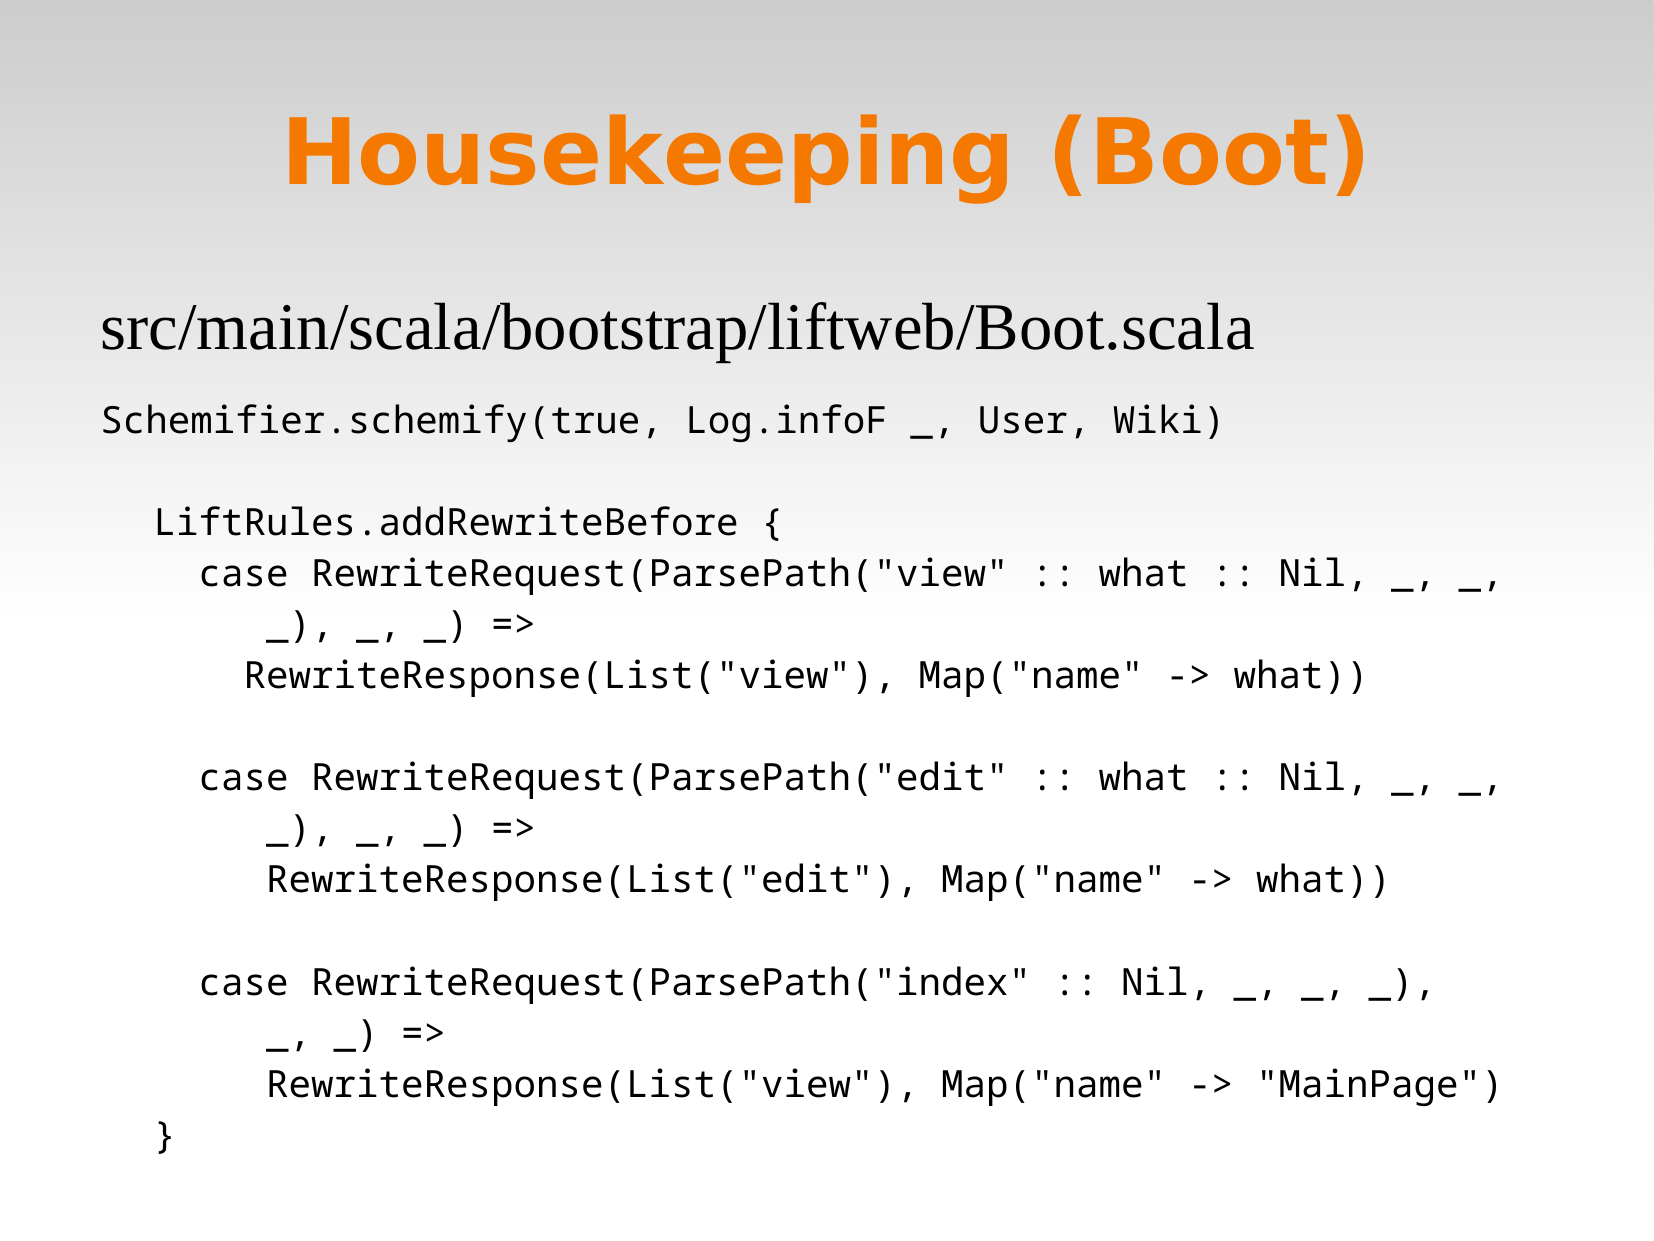

# Housekeeping (Boot)
src/main/scala/bootstrap/liftweb/Boot.scala
Schemifier.schemify(true, Log.infoF _, User, Wiki)
LiftRules.addRewriteBefore {
 case RewriteRequest(ParsePath("view" :: what :: Nil, _, _,
 _), _, _) =>
 RewriteResponse(List("view"), Map("name" -> what))
 case RewriteRequest(ParsePath("edit" :: what :: Nil, _, _,
 _), _, _) =>
 RewriteResponse(List("edit"), Map("name" -> what))
 case RewriteRequest(ParsePath("index" :: Nil, _, _, _),
 _, _) =>
 RewriteResponse(List("view"), Map("name" -> "MainPage")
}